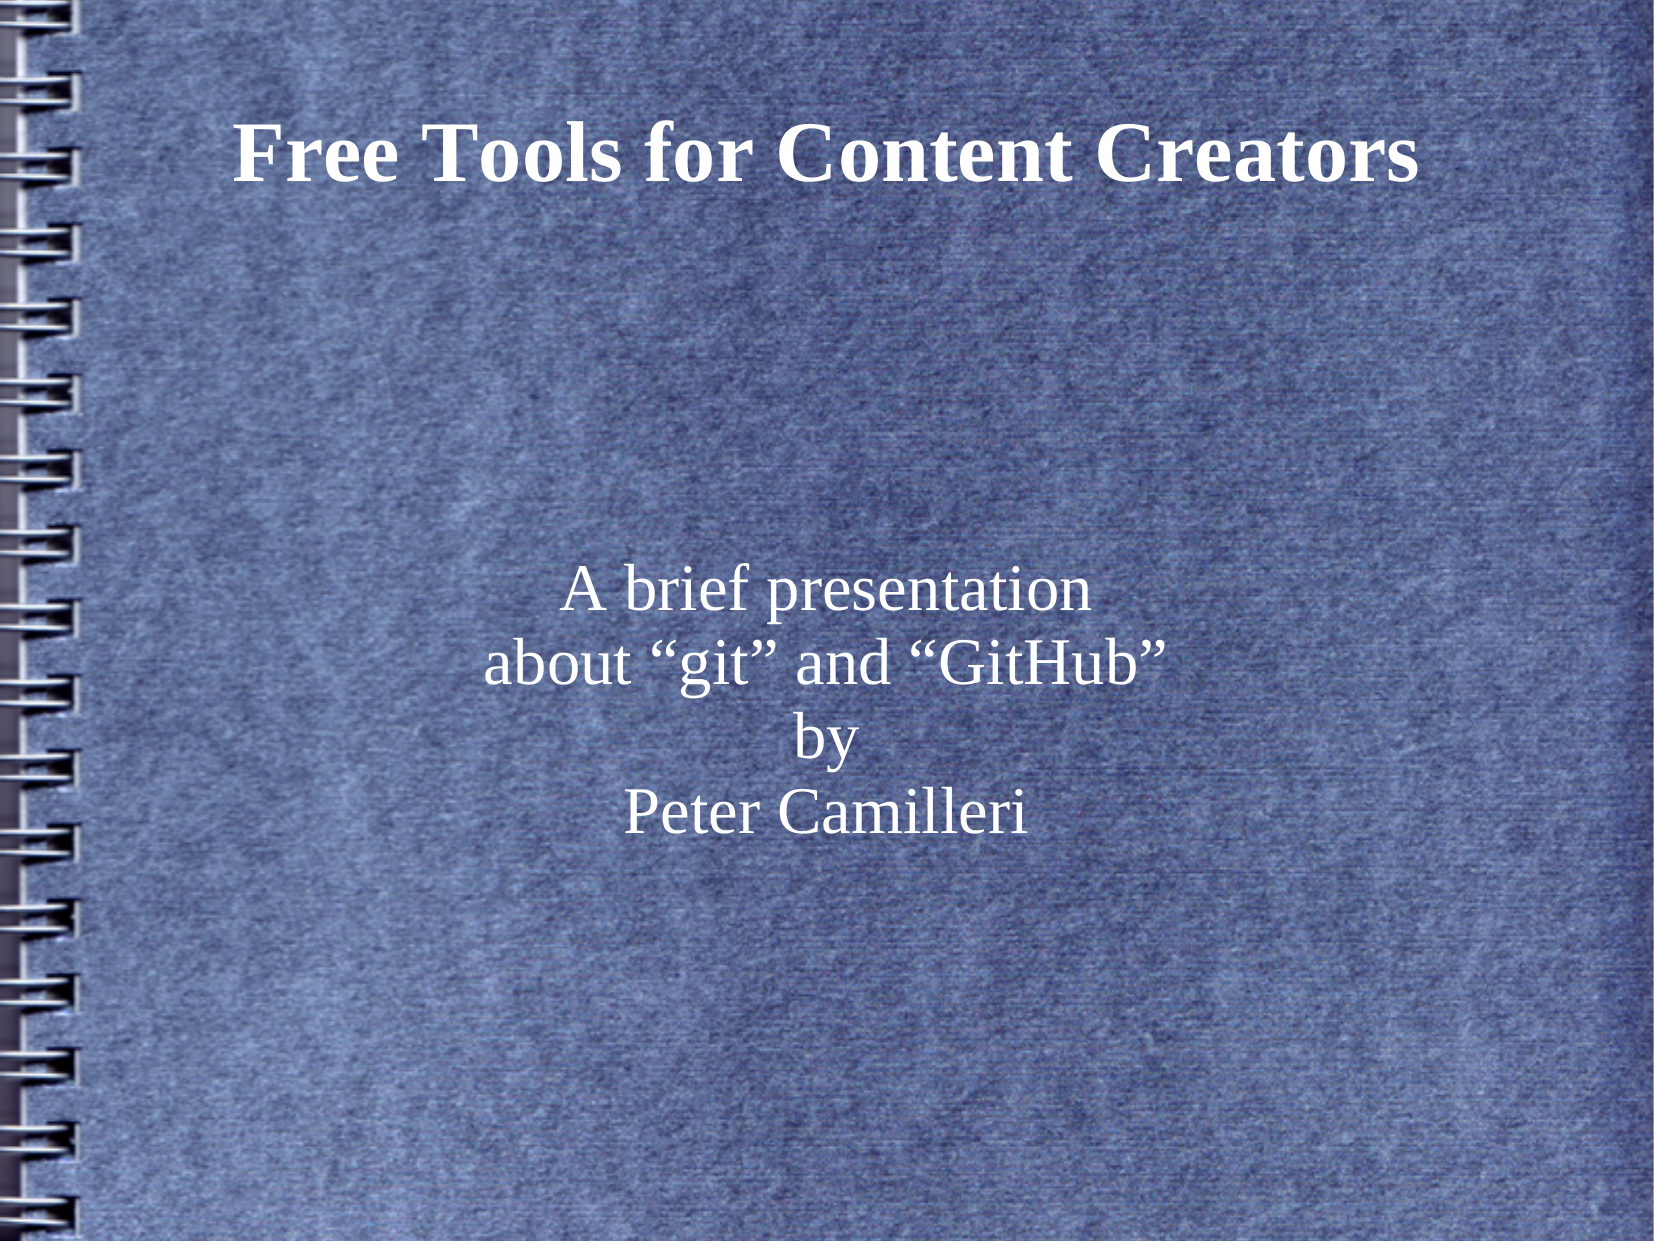

# Free Tools for Content Creators
A brief presentation
about “git” and “GitHub”
by
Peter Camilleri